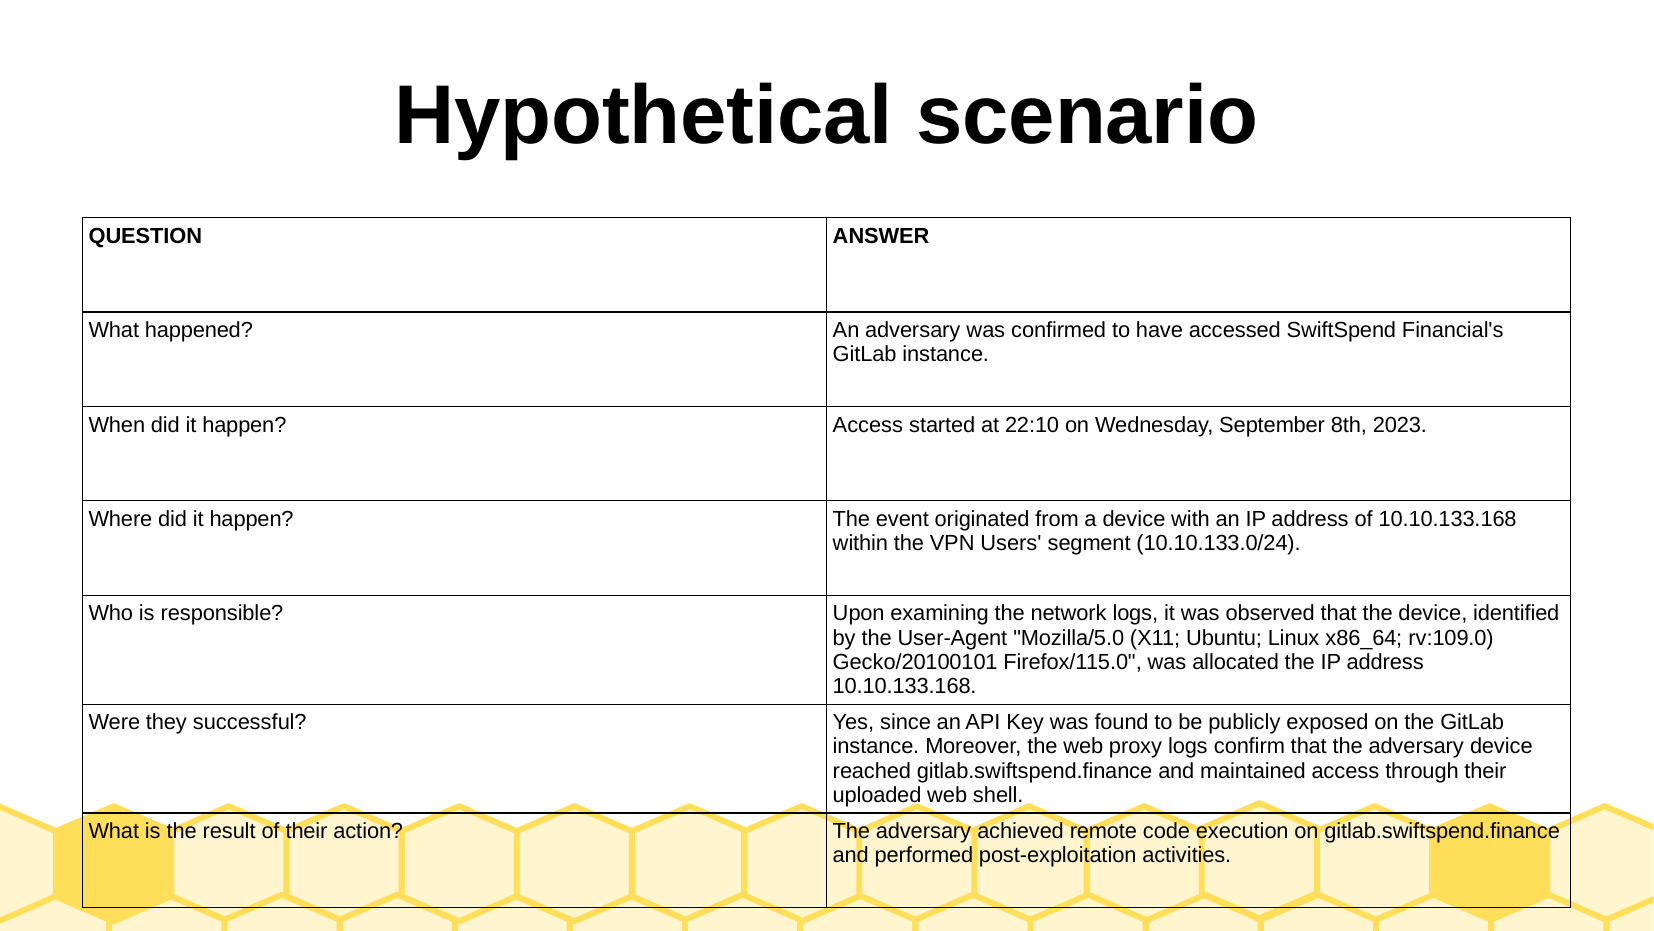

# Hypothetical scenario
| QUESTION | ANSWER |
| --- | --- |
| What happened? | An adversary was confirmed to have accessed SwiftSpend Financial's GitLab instance. |
| When did it happen? | Access started at 22:10 on Wednesday, September 8th, 2023. |
| Where did it happen? | The event originated from a device with an IP address of 10.10.133.168 within the VPN Users' segment (10.10.133.0/24). |
| Who is responsible? | Upon examining the network logs, it was observed that the device, identified by the User-Agent "Mozilla/5.0 (X11; Ubuntu; Linux x86\_64; rv:109.0) Gecko/20100101 Firefox/115.0", was allocated the IP address 10.10.133.168. |
| Were they successful? | Yes, since an API Key was found to be publicly exposed on the GitLab instance. Moreover, the web proxy logs confirm that the adversary device reached gitlab.swiftspend.finance and maintained access through their uploaded web shell. |
| What is the result of their action? | The adversary achieved remote code execution on gitlab.swiftspend.finance and performed post-exploitation activities. |